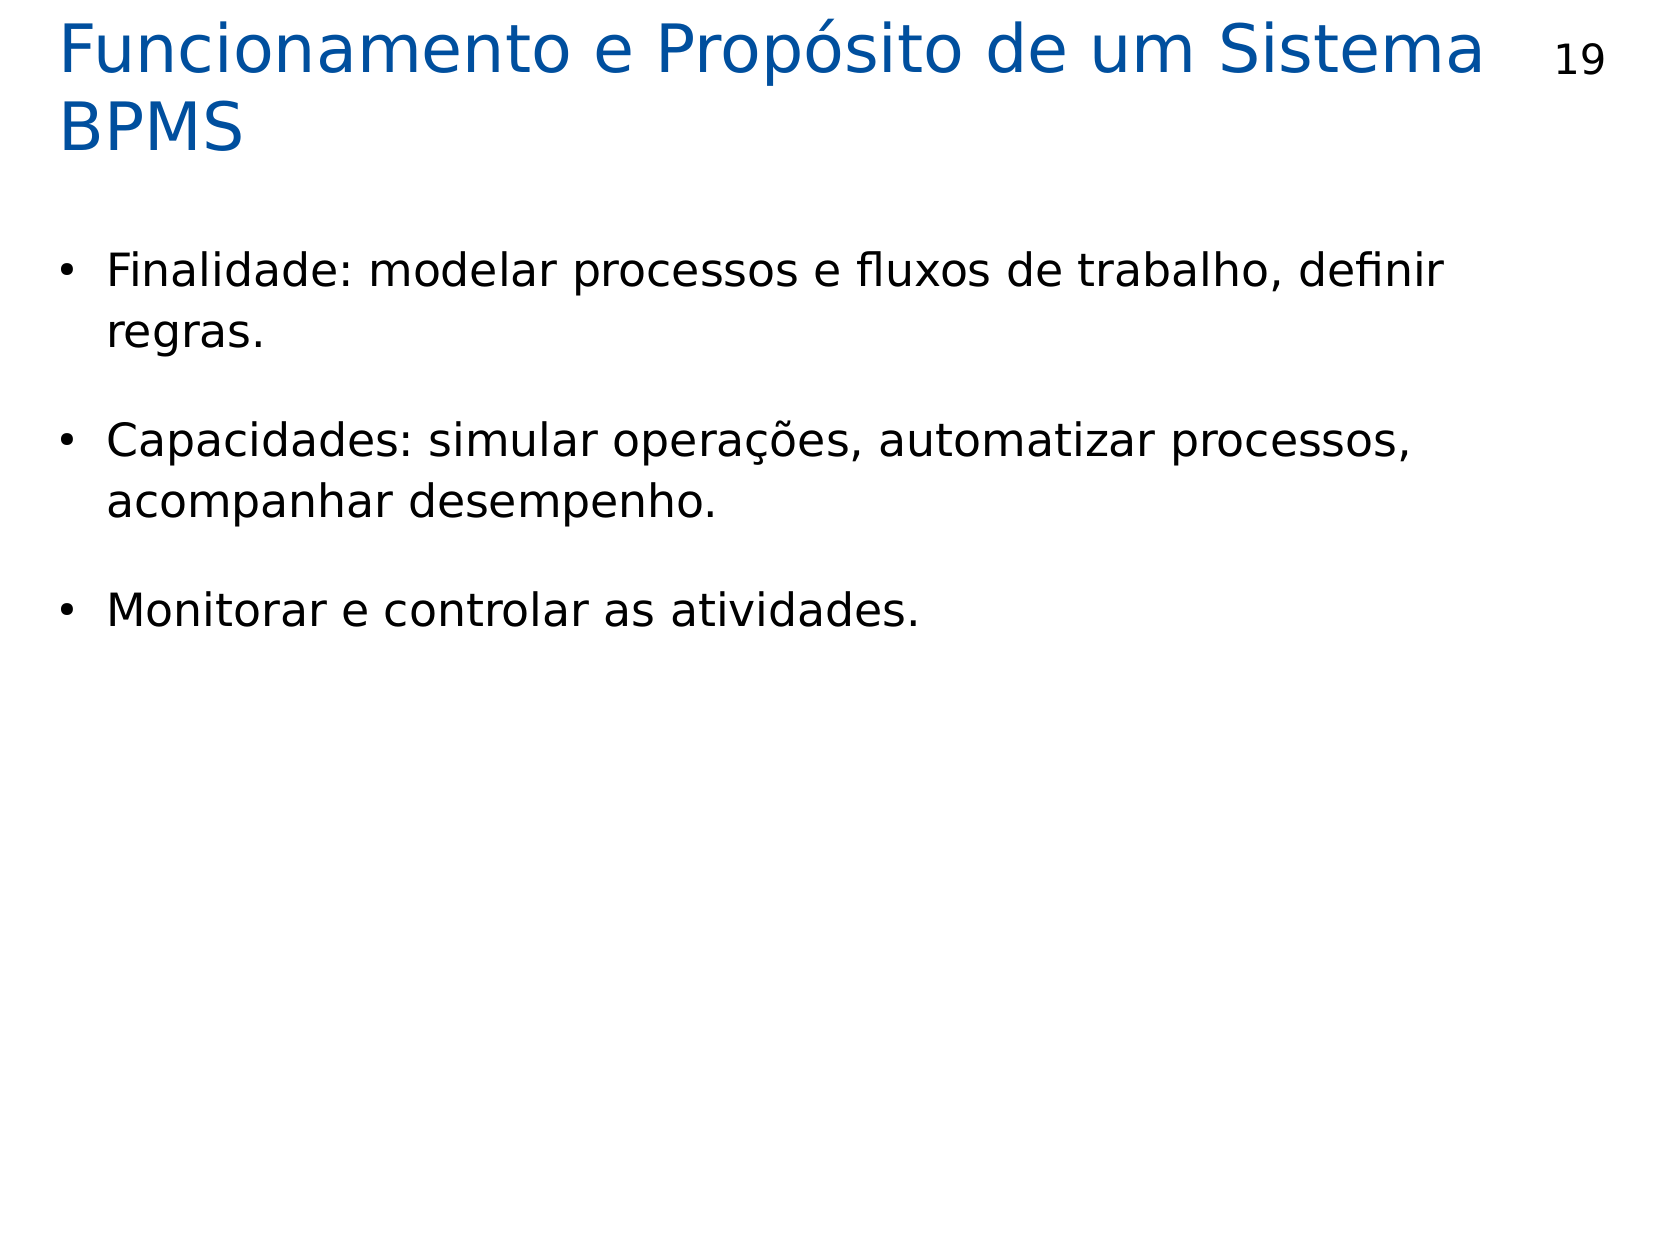

# Funcionamento e Propósito de um Sistema BPMS
19
Finalidade: modelar processos e fluxos de trabalho, definir regras.
Capacidades: simular operações, automatizar processos, acompanhar desempenho.
Monitorar e controlar as atividades.